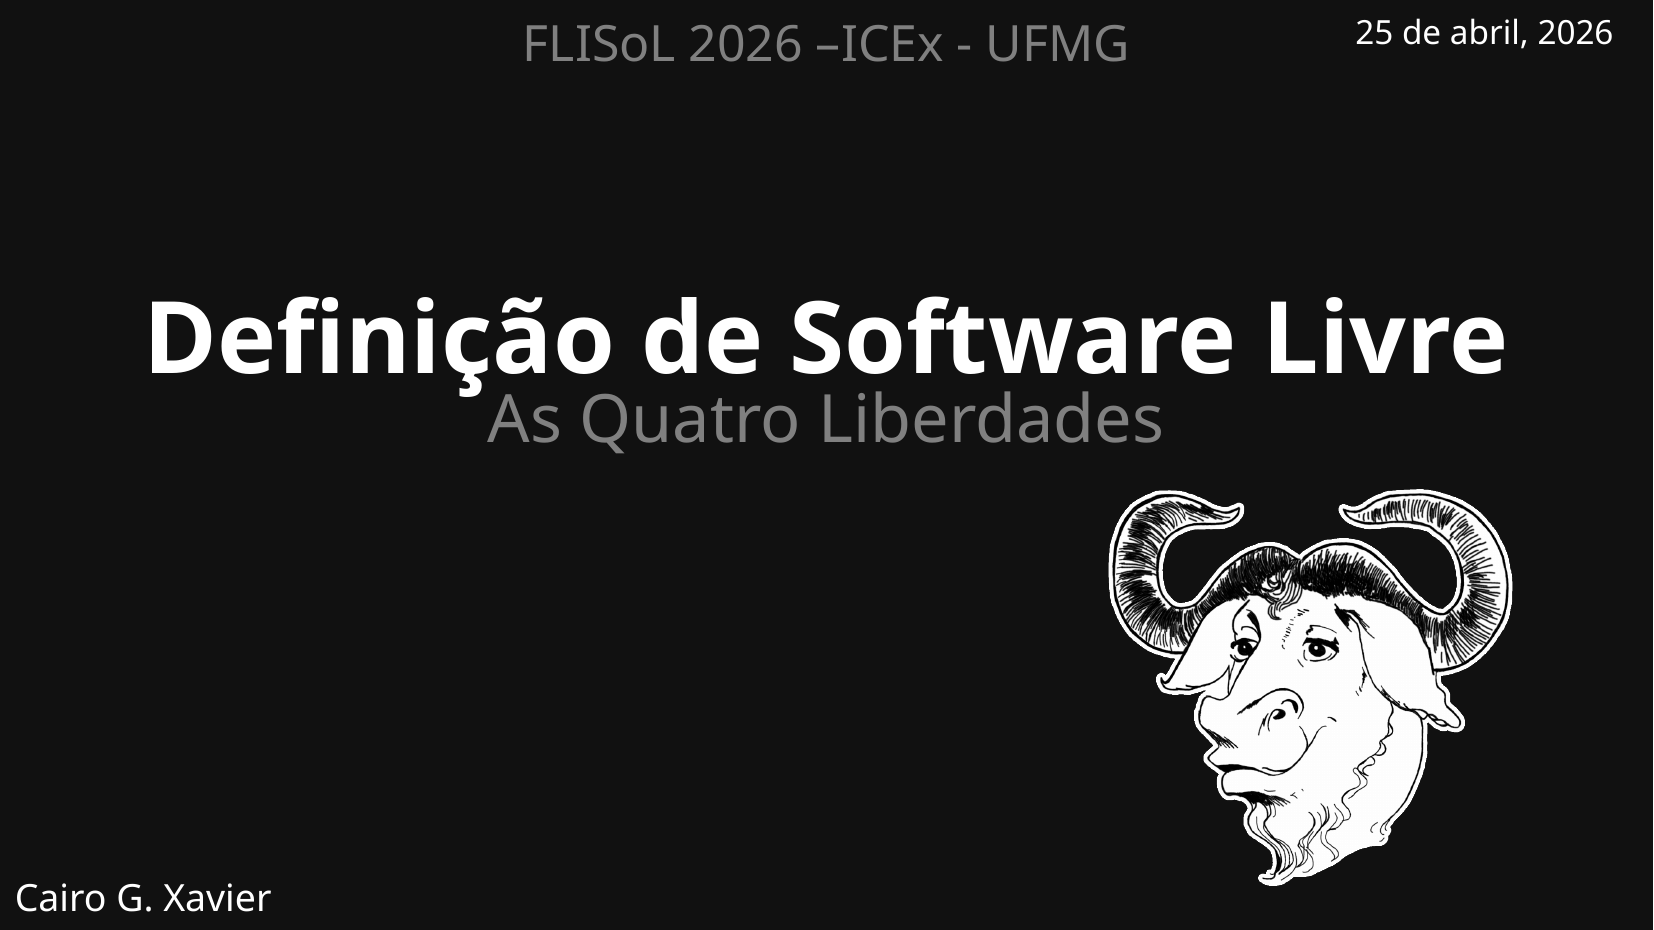

FLISoL 2026 –ICEx - UFMG
25 de abril, 2026
# Definição de Software Livre
As Quatro Liberdades
Cairo G. Xavier